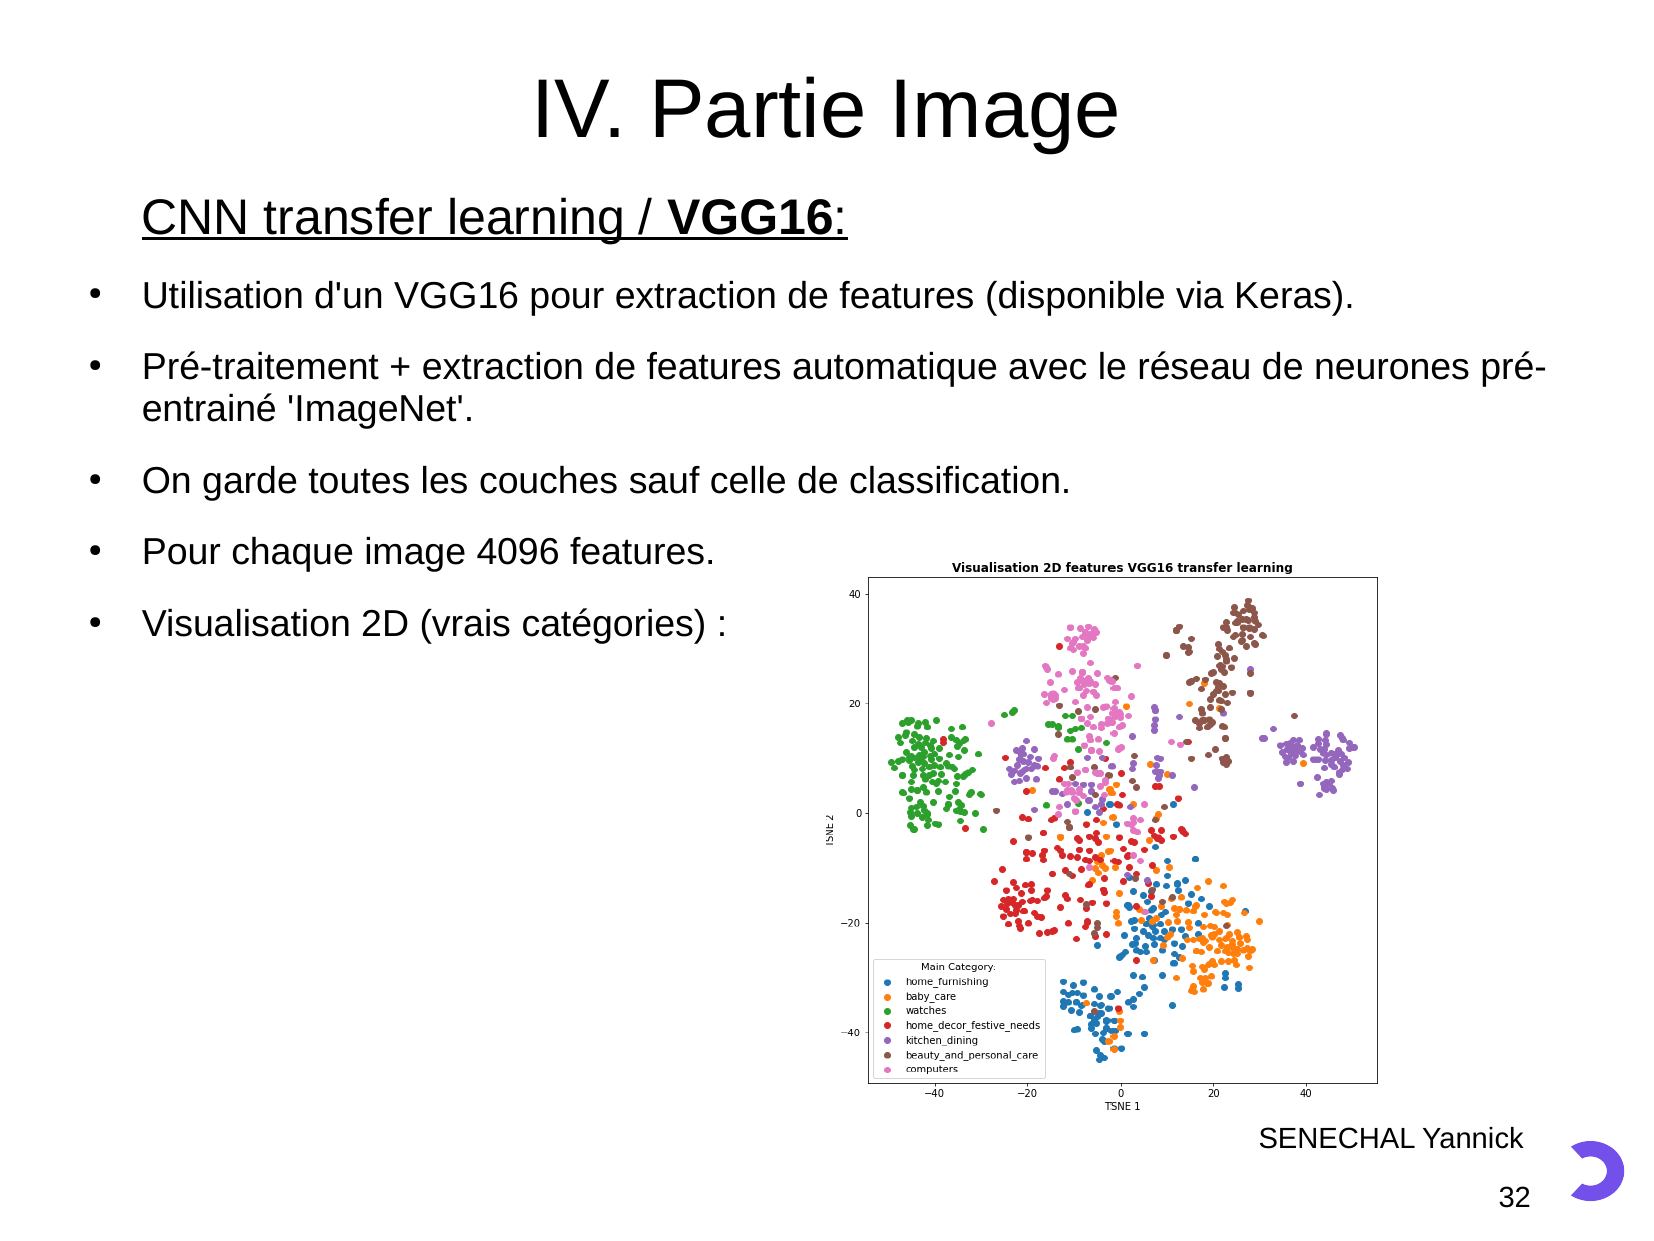

# IV. Partie Image
CNN transfer learning / VGG16:
Utilisation d'un VGG16 pour extraction de features (disponible via Keras).
Pré-traitement + extraction de features automatique avec le réseau de neurones pré-entrainé 'ImageNet'.
On garde toutes les couches sauf celle de classification.
Pour chaque image 4096 features.
Visualisation 2D (vrais catégories) :
SENECHAL Yannick
32